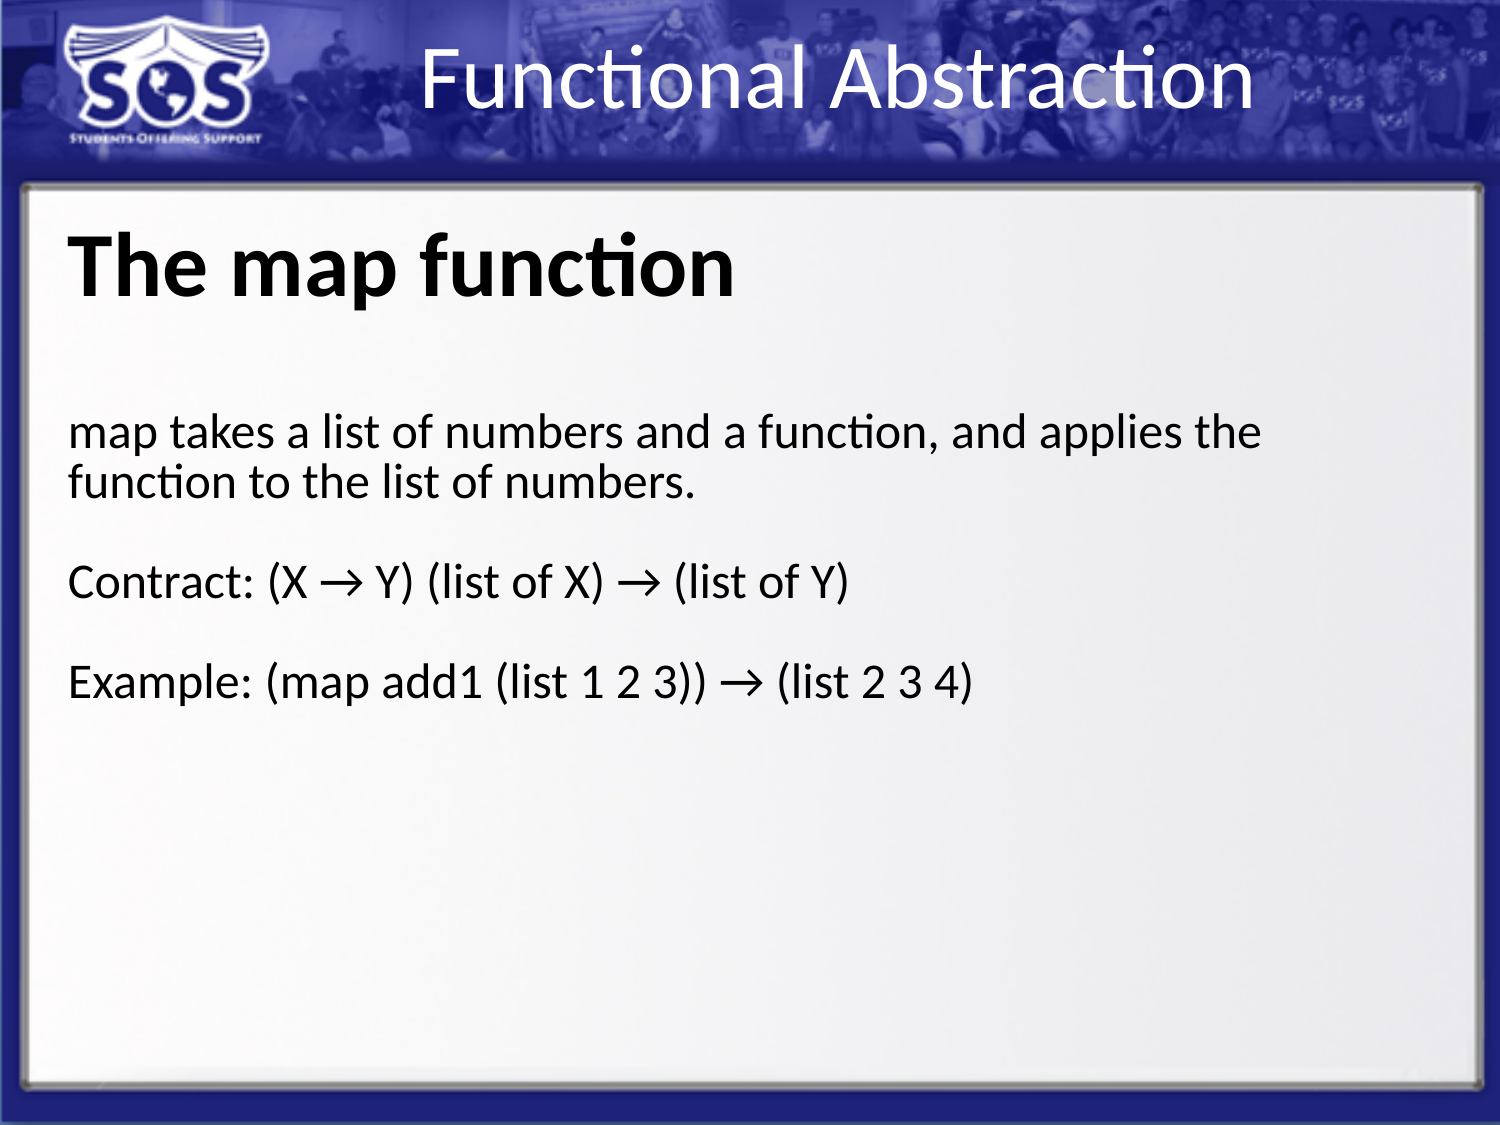

Functional Abstraction
The map function
map takes a list of numbers and a function, and applies the
function to the list of numbers.
Contract: (X → Y) (list of X) → (list of Y)
Example: (map add1 (list 1 2 3)) → (list 2 3 4)